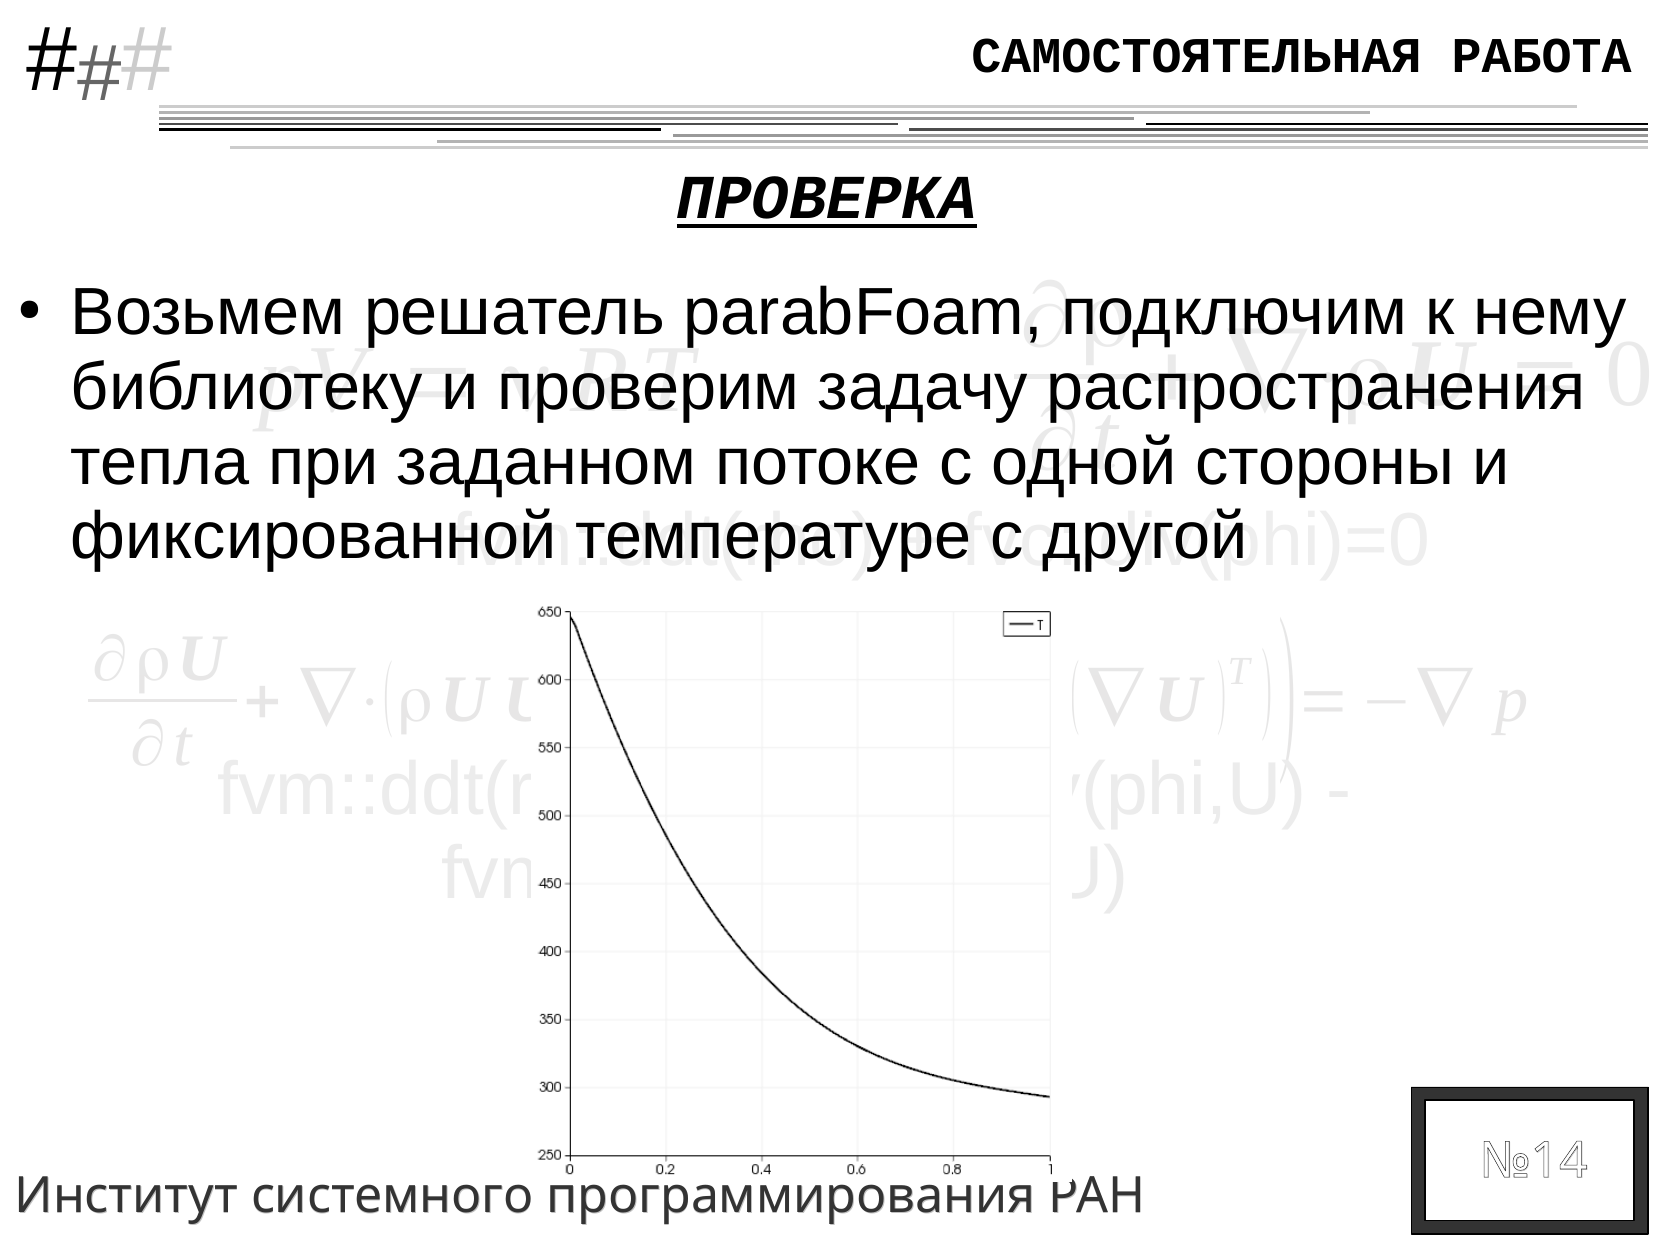

# ПРОВЕРКА
Возьмем решатель parabFoam, подключим к нему библиотеку и проверим задачу распространения тепла при заданном потоке с одной стороны и фиксированной температуре с другой